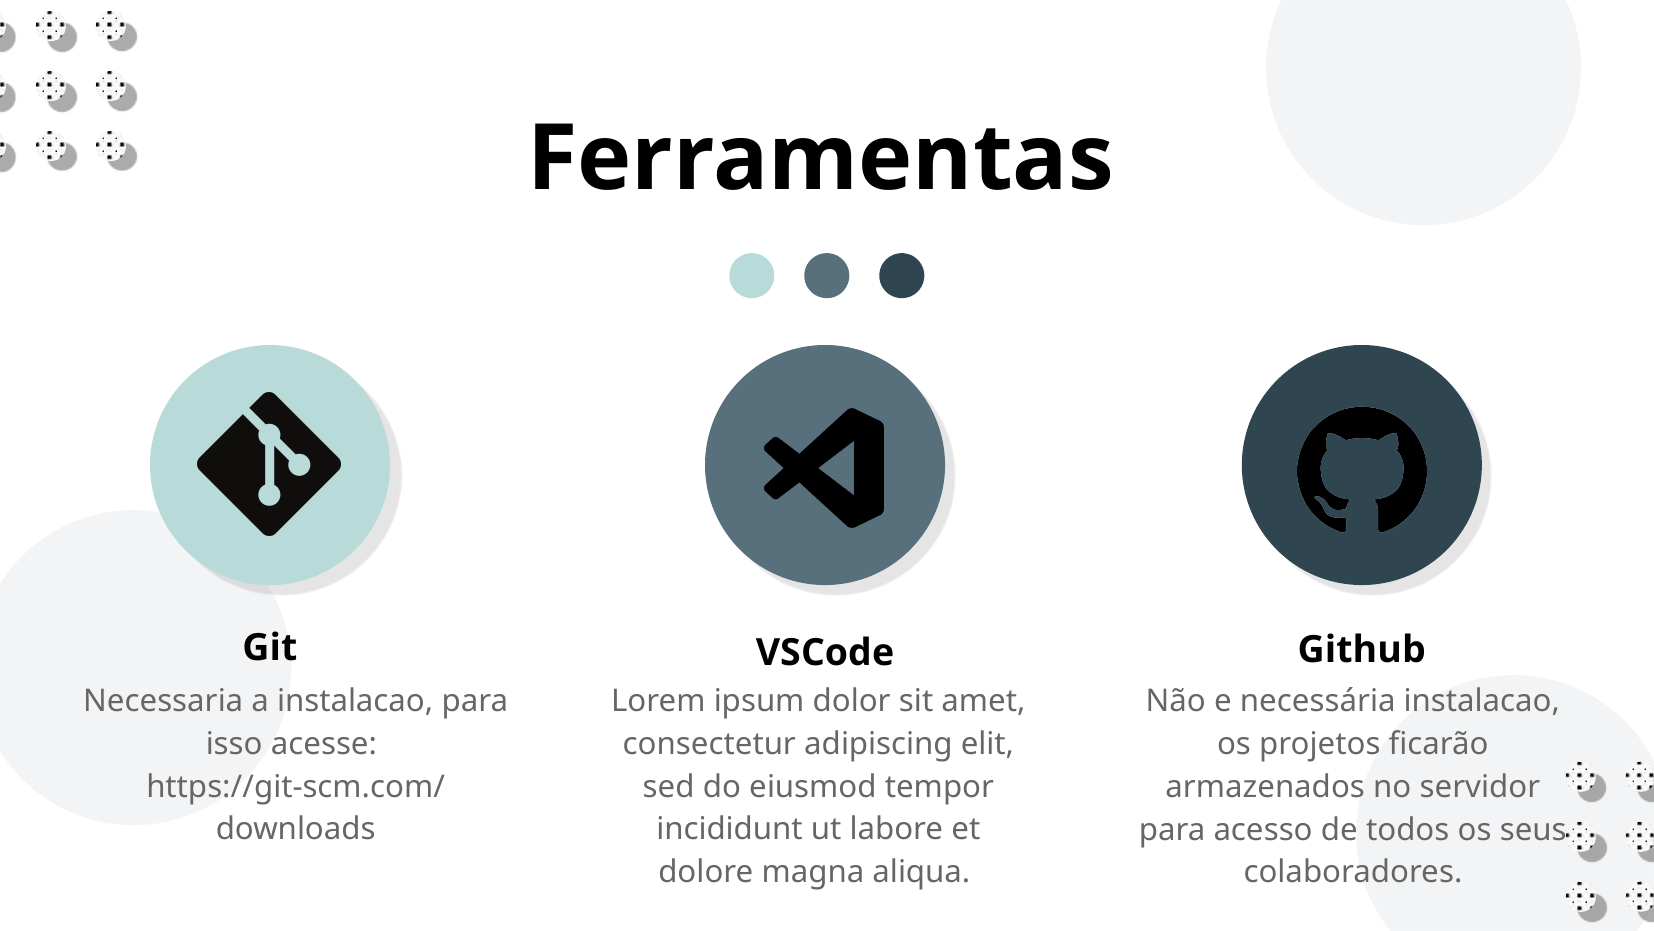

# Ferramentas
Git
Github
VSCode
Necessaria a instalacao, para isso acesse:
https://git-scm.com/downloads
Lorem ipsum dolor sit amet, consectetur adipiscing elit, sed do eiusmod tempor incididunt ut labore et dolore magna aliqua.
Não e necessária instalacao, os projetos ficarão armazenados no servidor para acesso de todos os seus colaboradores.